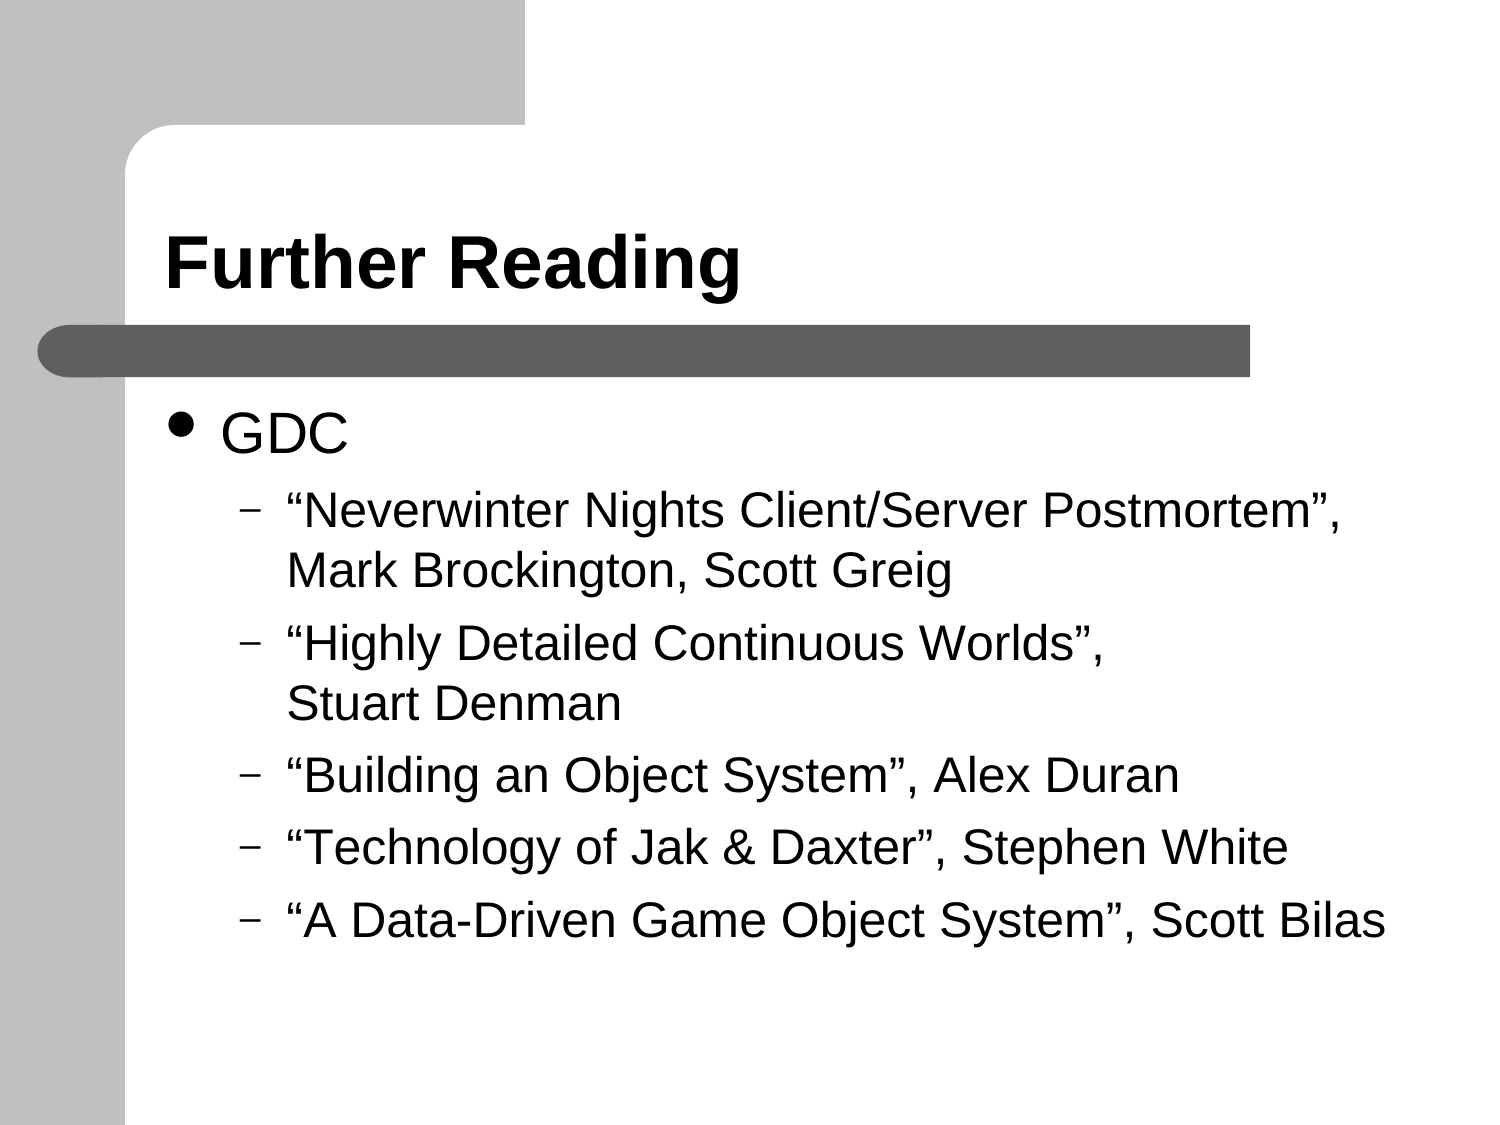

# Further Reading
GDC
“Neverwinter Nights Client/Server Postmortem”,
Mark Brockington, Scott Greig
“Highly Detailed Continuous Worlds”,
Stuart Denman
“Building an Object System”, Alex Duran
“Technology of Jak & Daxter”, Stephen White
“A Data-Driven Game Object System”, Scott Bilas